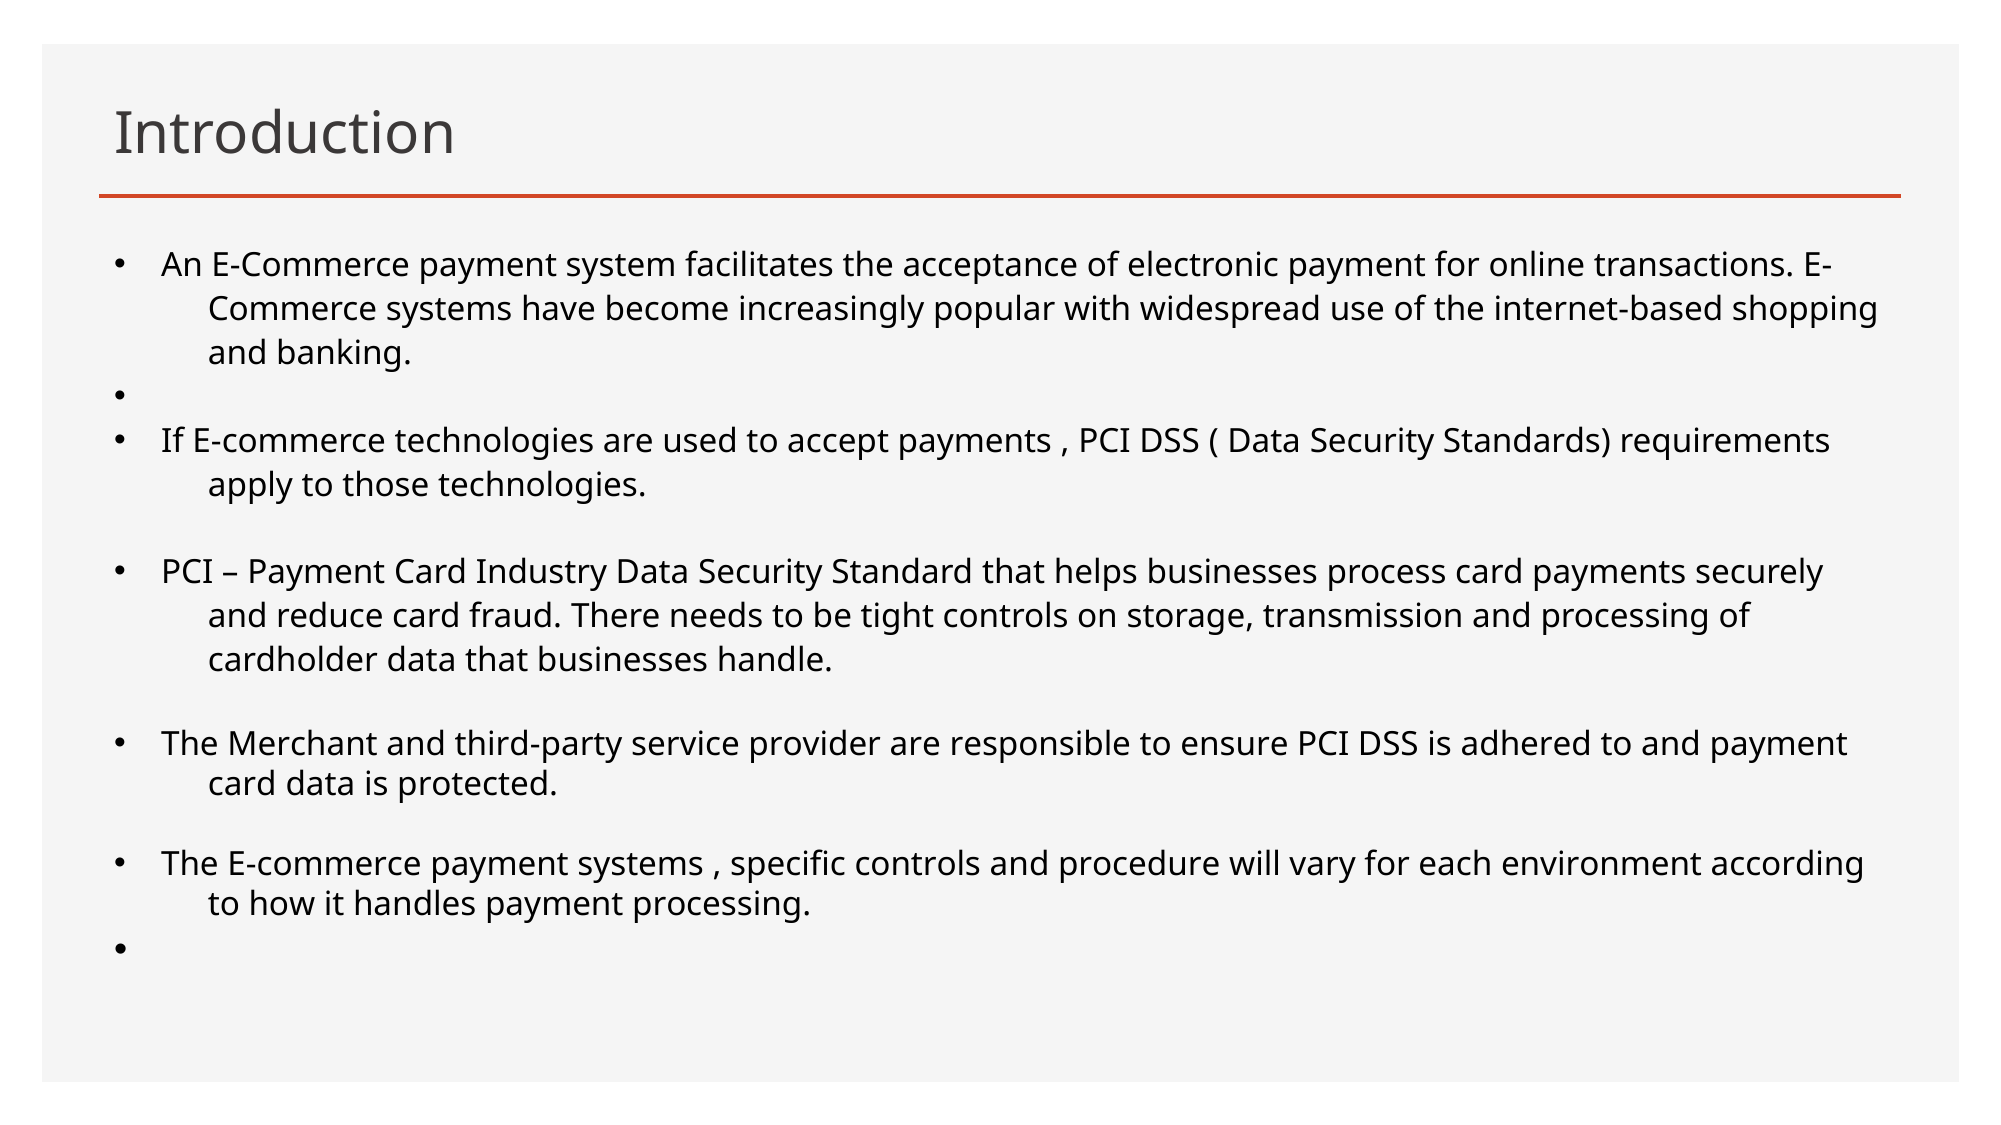

# Introduction
An E-Commerce payment system facilitates the acceptance of electronic payment for online transactions. E-Commerce systems have become increasingly popular with widespread use of the internet-based shopping and banking.
If E-commerce technologies are used to accept payments , PCI DSS ( Data Security Standards) requirements apply to those technologies.
PCI – Payment Card Industry Data Security Standard that helps businesses process card payments securely and reduce card fraud. There needs to be tight controls on storage, transmission and processing of cardholder data that businesses handle.
The Merchant and third-party service provider are responsible to ensure PCI DSS is adhered to and payment card data is protected.
The E-commerce payment systems , specific controls and procedure will vary for each environment according to how it handles payment processing.